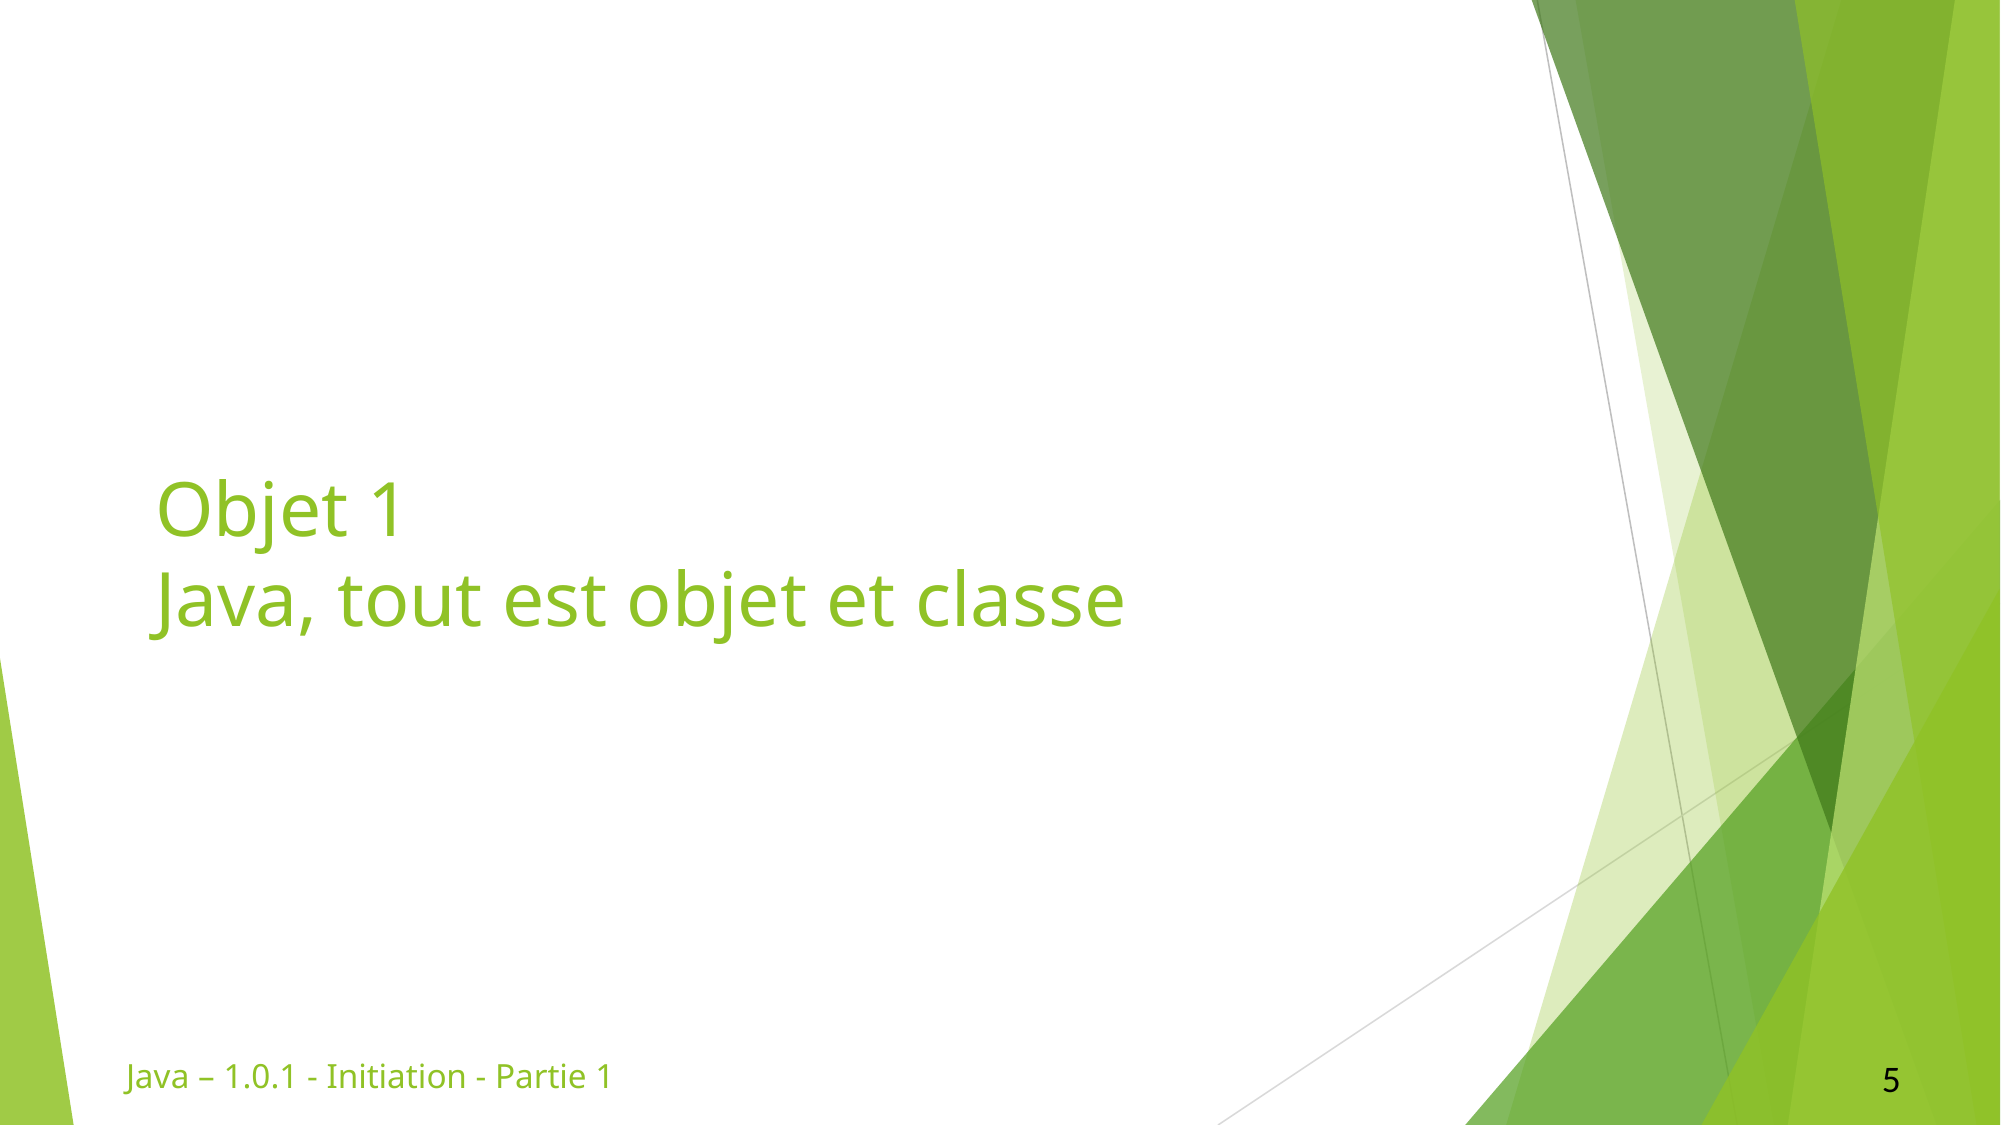

# Objet 1 Java, tout est objet et classe
Java – 1.0.1 - Initiation - Partie 1